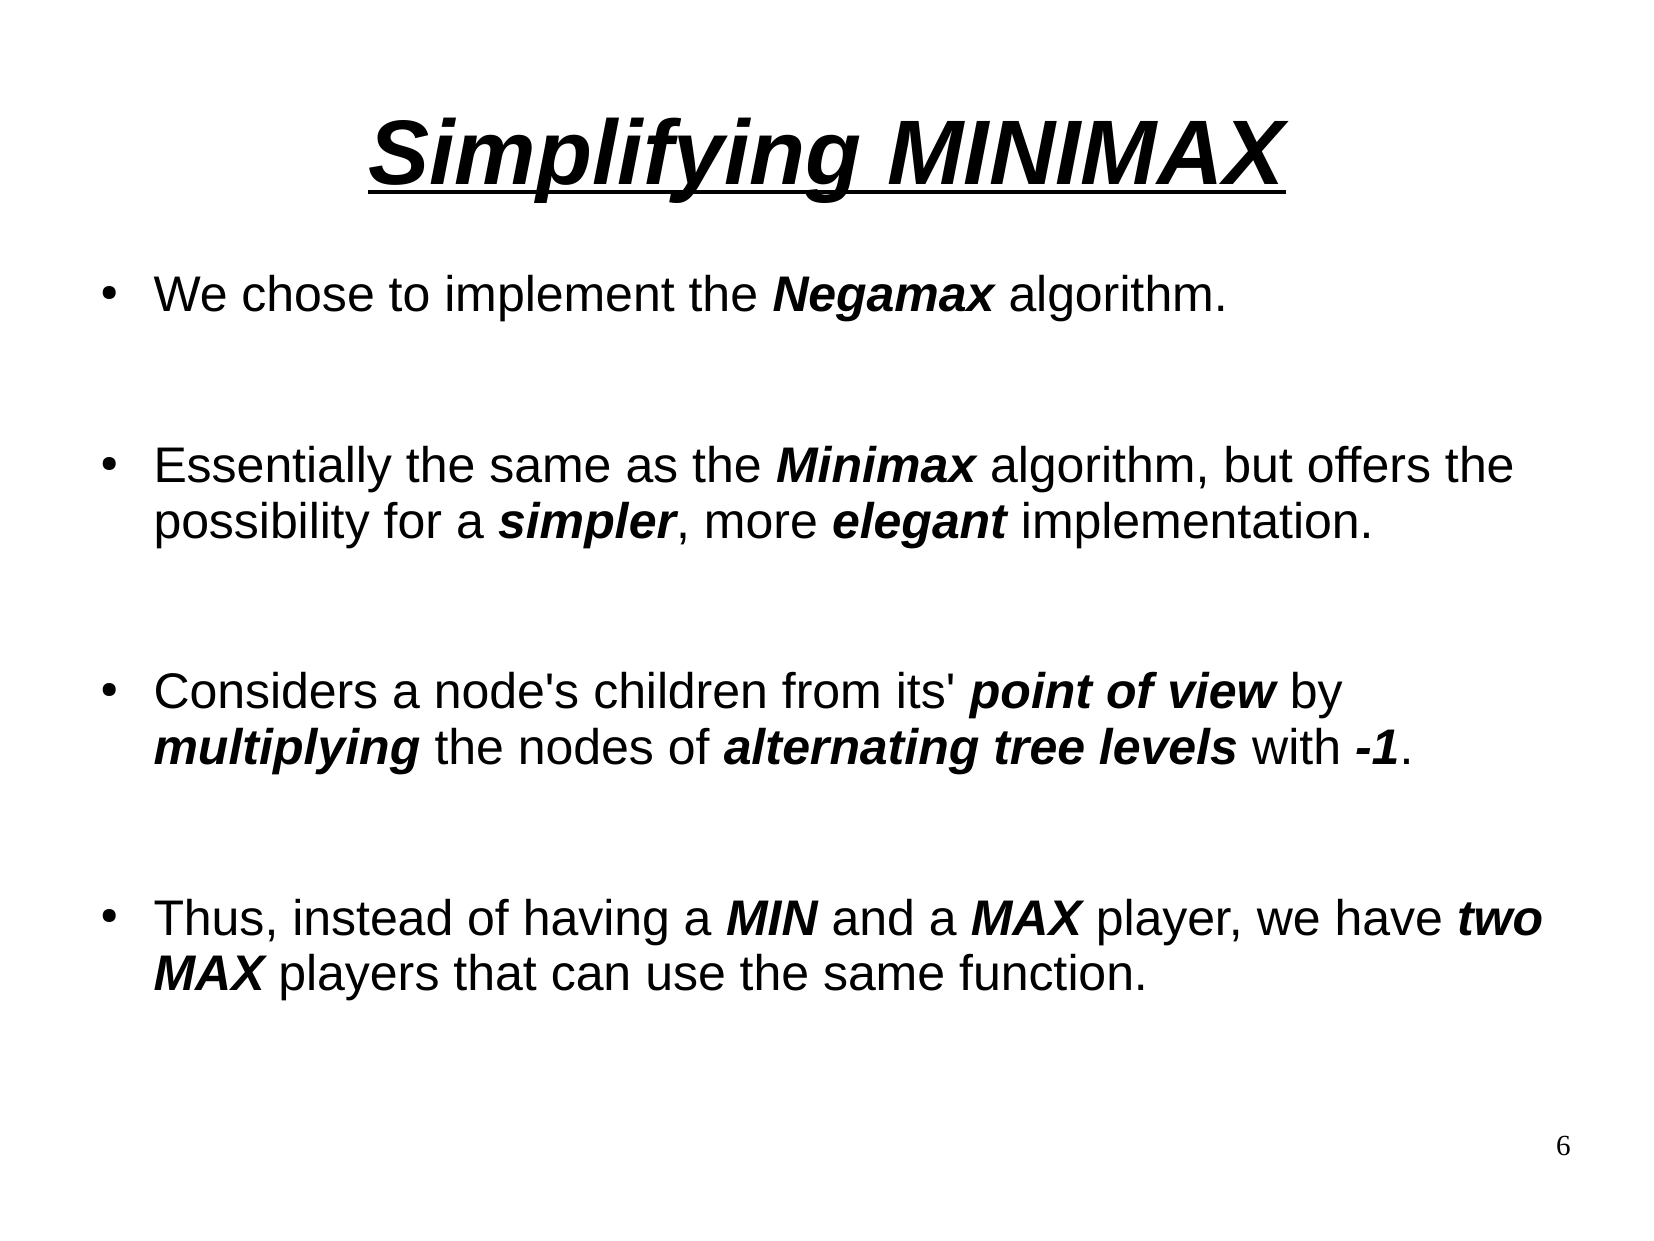

# Simplifying MINIMAX
We chose to implement the Negamax algorithm.
Essentially the same as the Minimax algorithm, but offers the possibility for a simpler, more elegant implementation.
Considers a node's children from its' point of view by multiplying the nodes of alternating tree levels with -1.
Thus, instead of having a MIN and a MAX player, we have two MAX players that can use the same function.
6